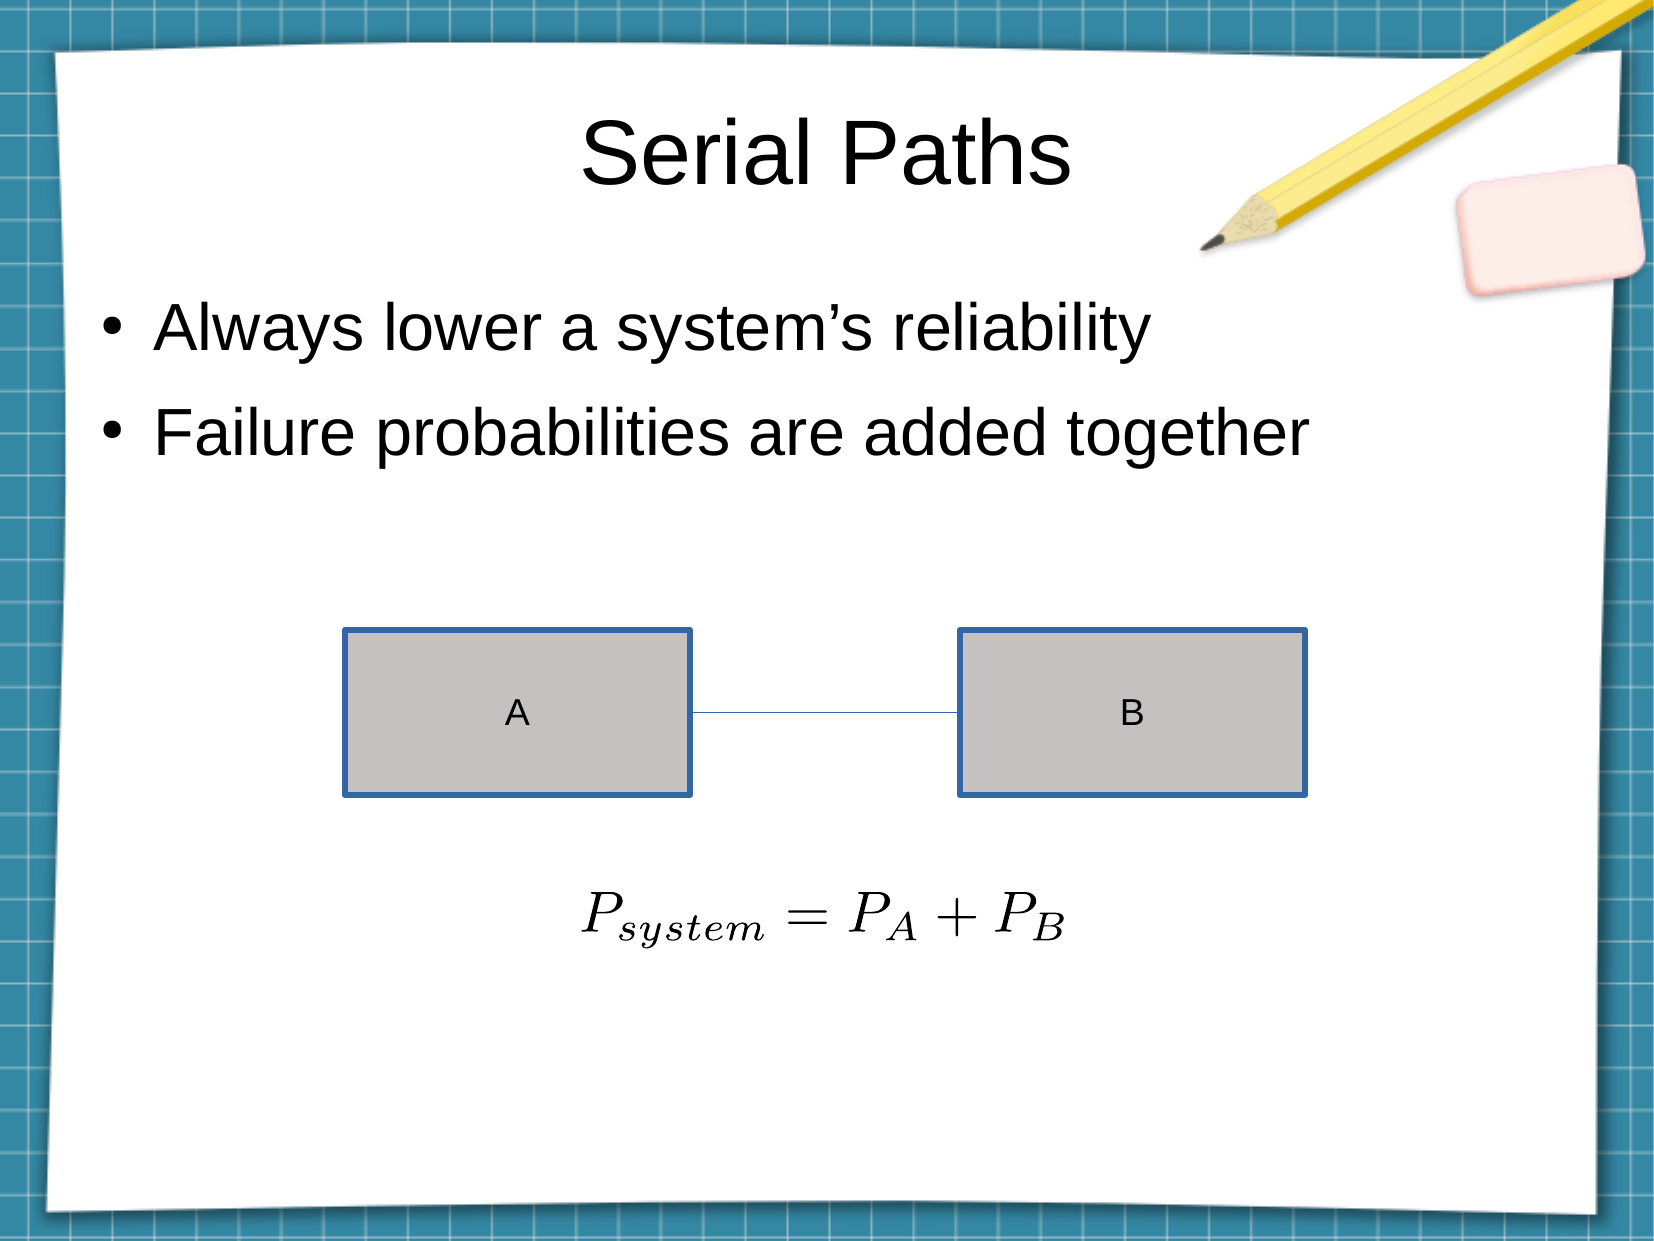

# Serial Paths
Always lower a system’s reliability
Failure probabilities are added together
A
B